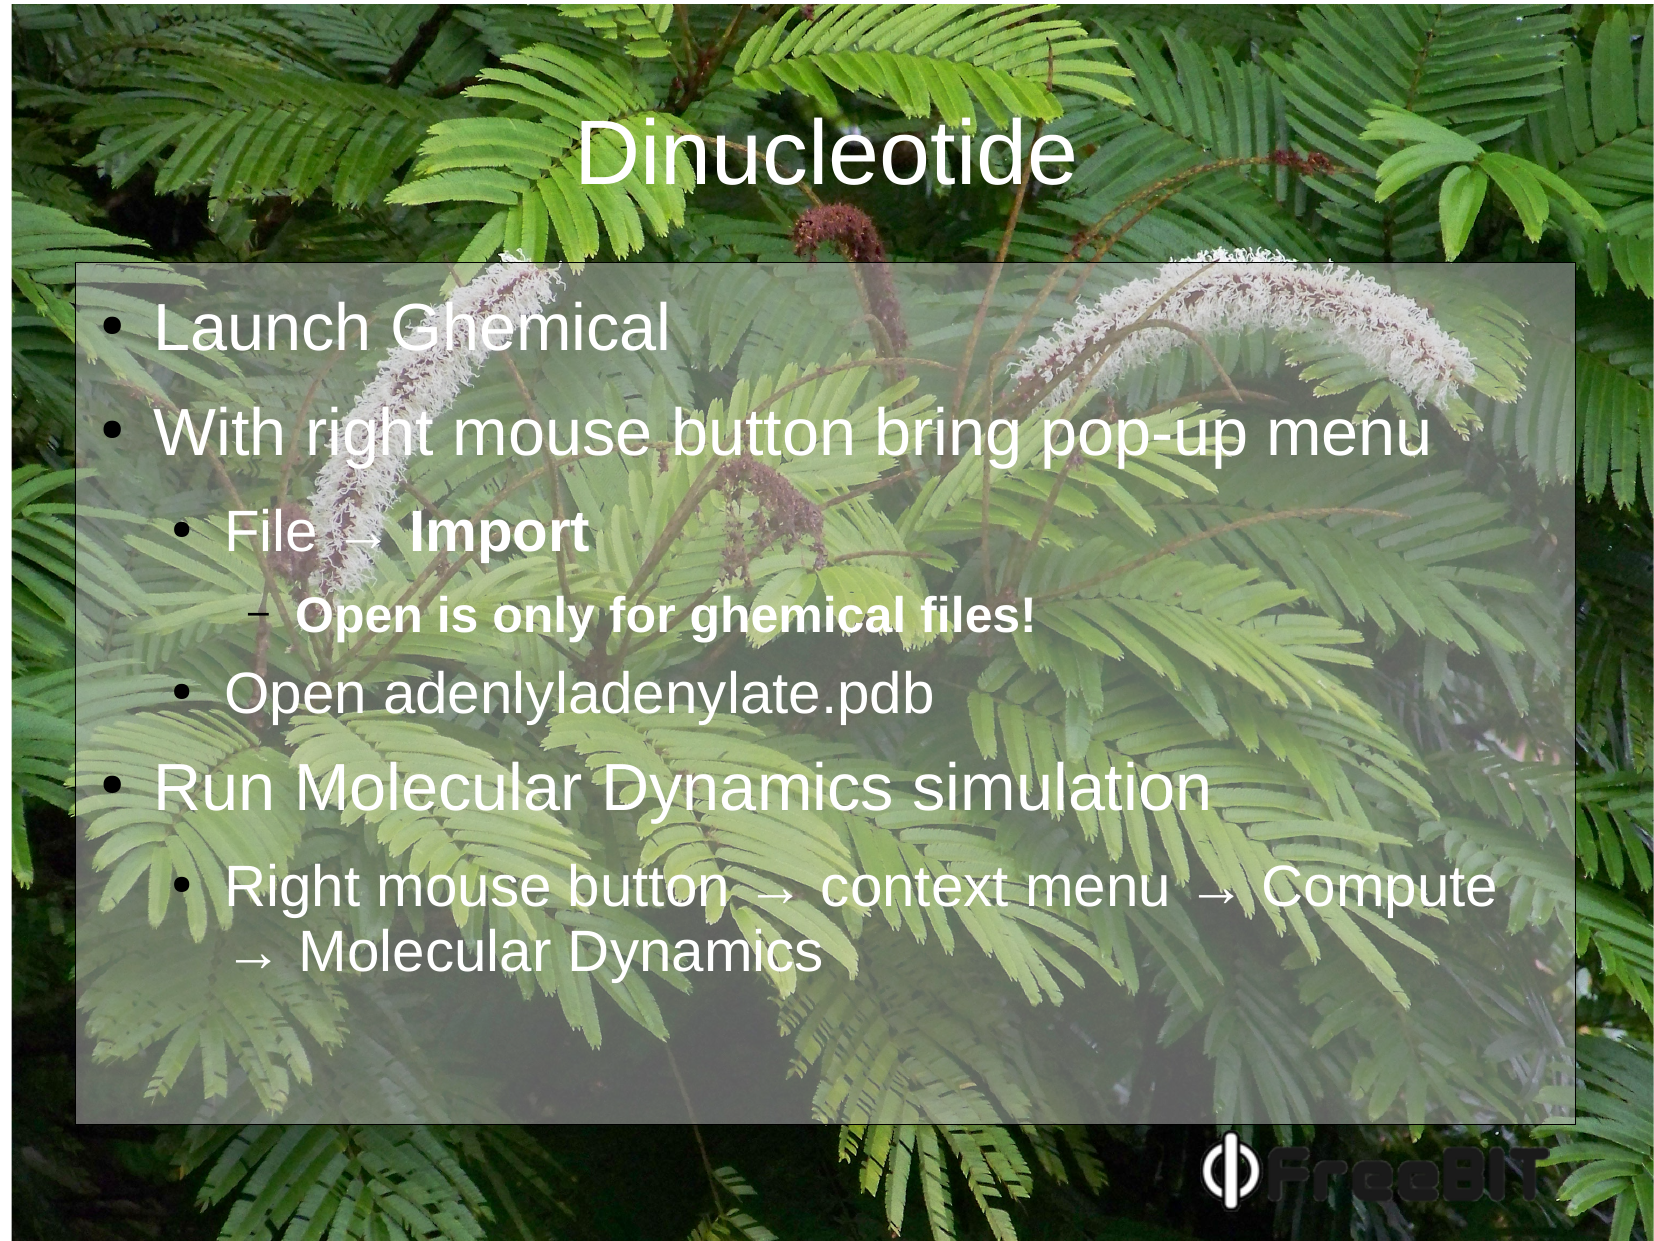

# Dinucleotide
Launch Ghemical
With right mouse button bring pop-up menu
File → Import
Open is only for ghemical files!
Open adenlyladenylate.pdb
Run Molecular Dynamics simulation
Right mouse button → context menu → Compute → Molecular Dynamics